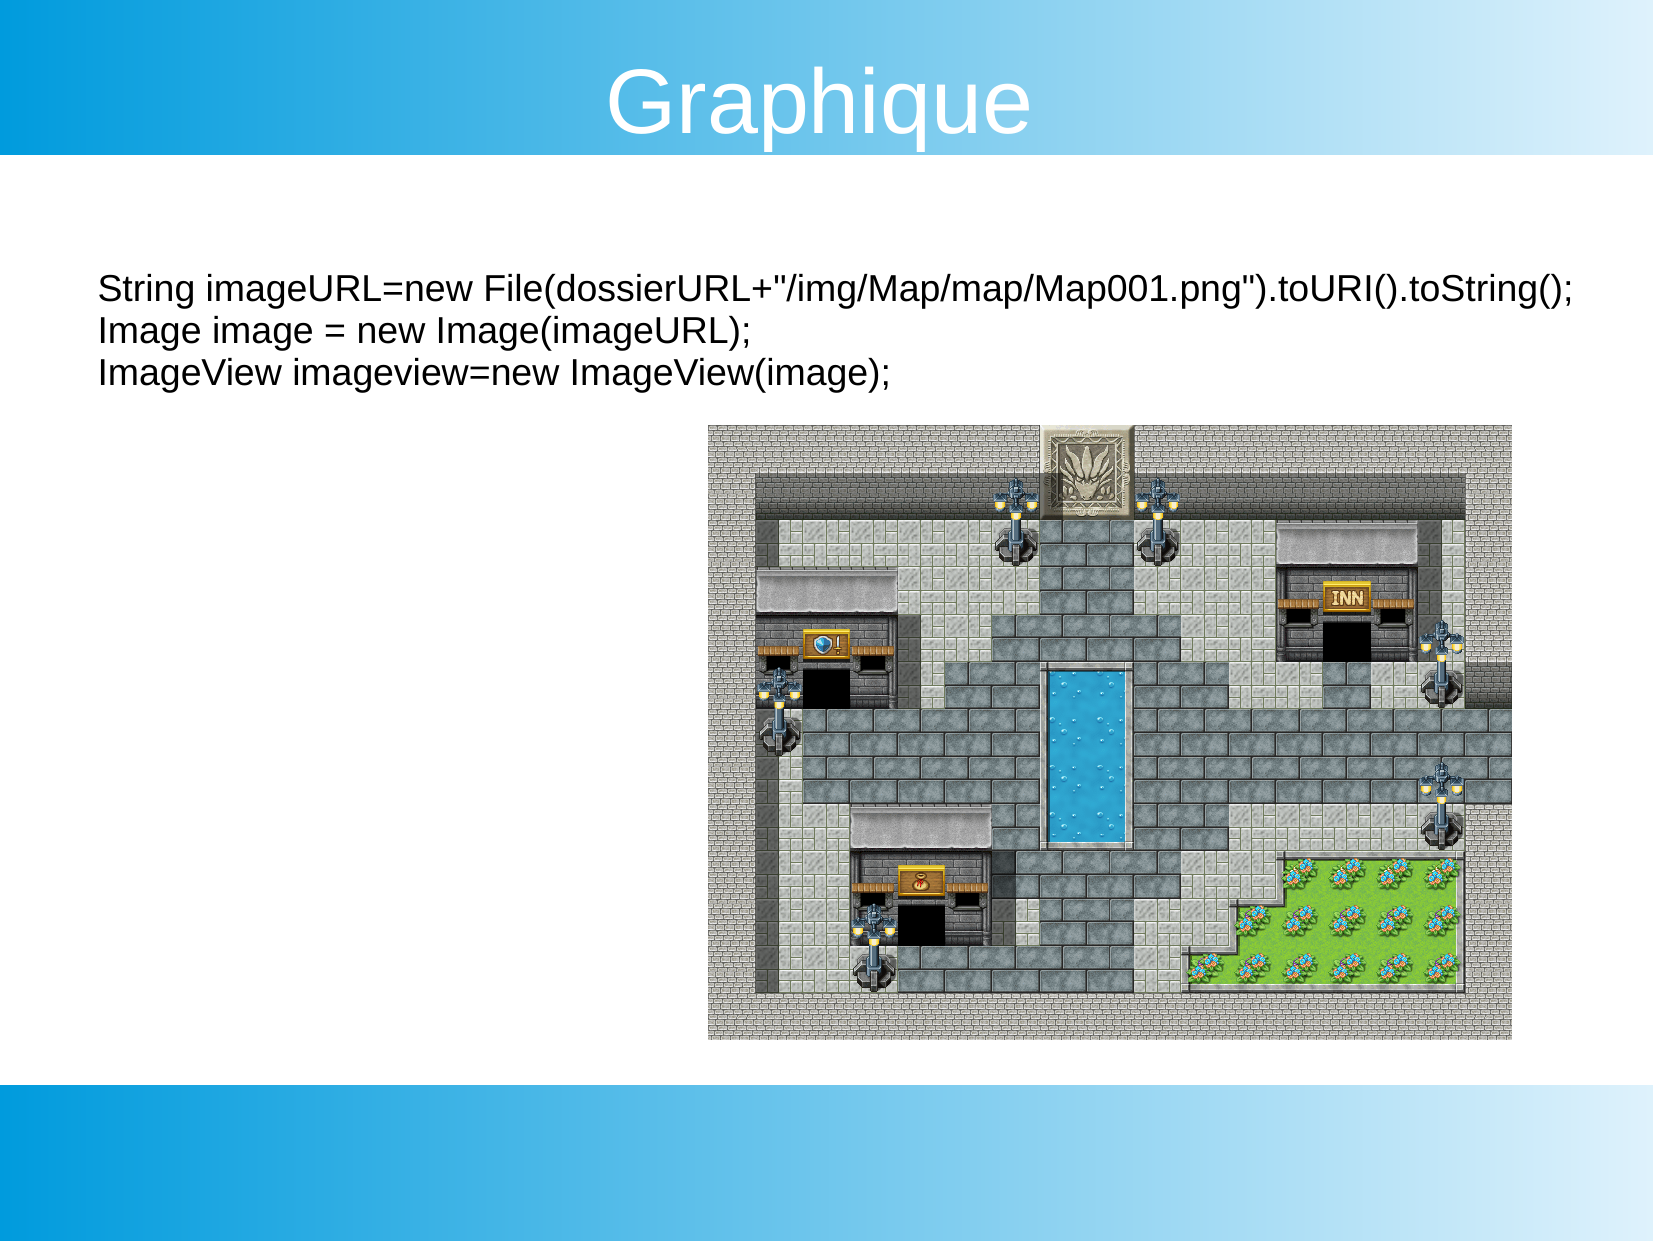

# Graphique
String imageURL=new File(dossierURL+"/img/Map/map/Map001.png").toURI().toString();
Image image = new Image(imageURL);
ImageView imageview=new ImageView(image);